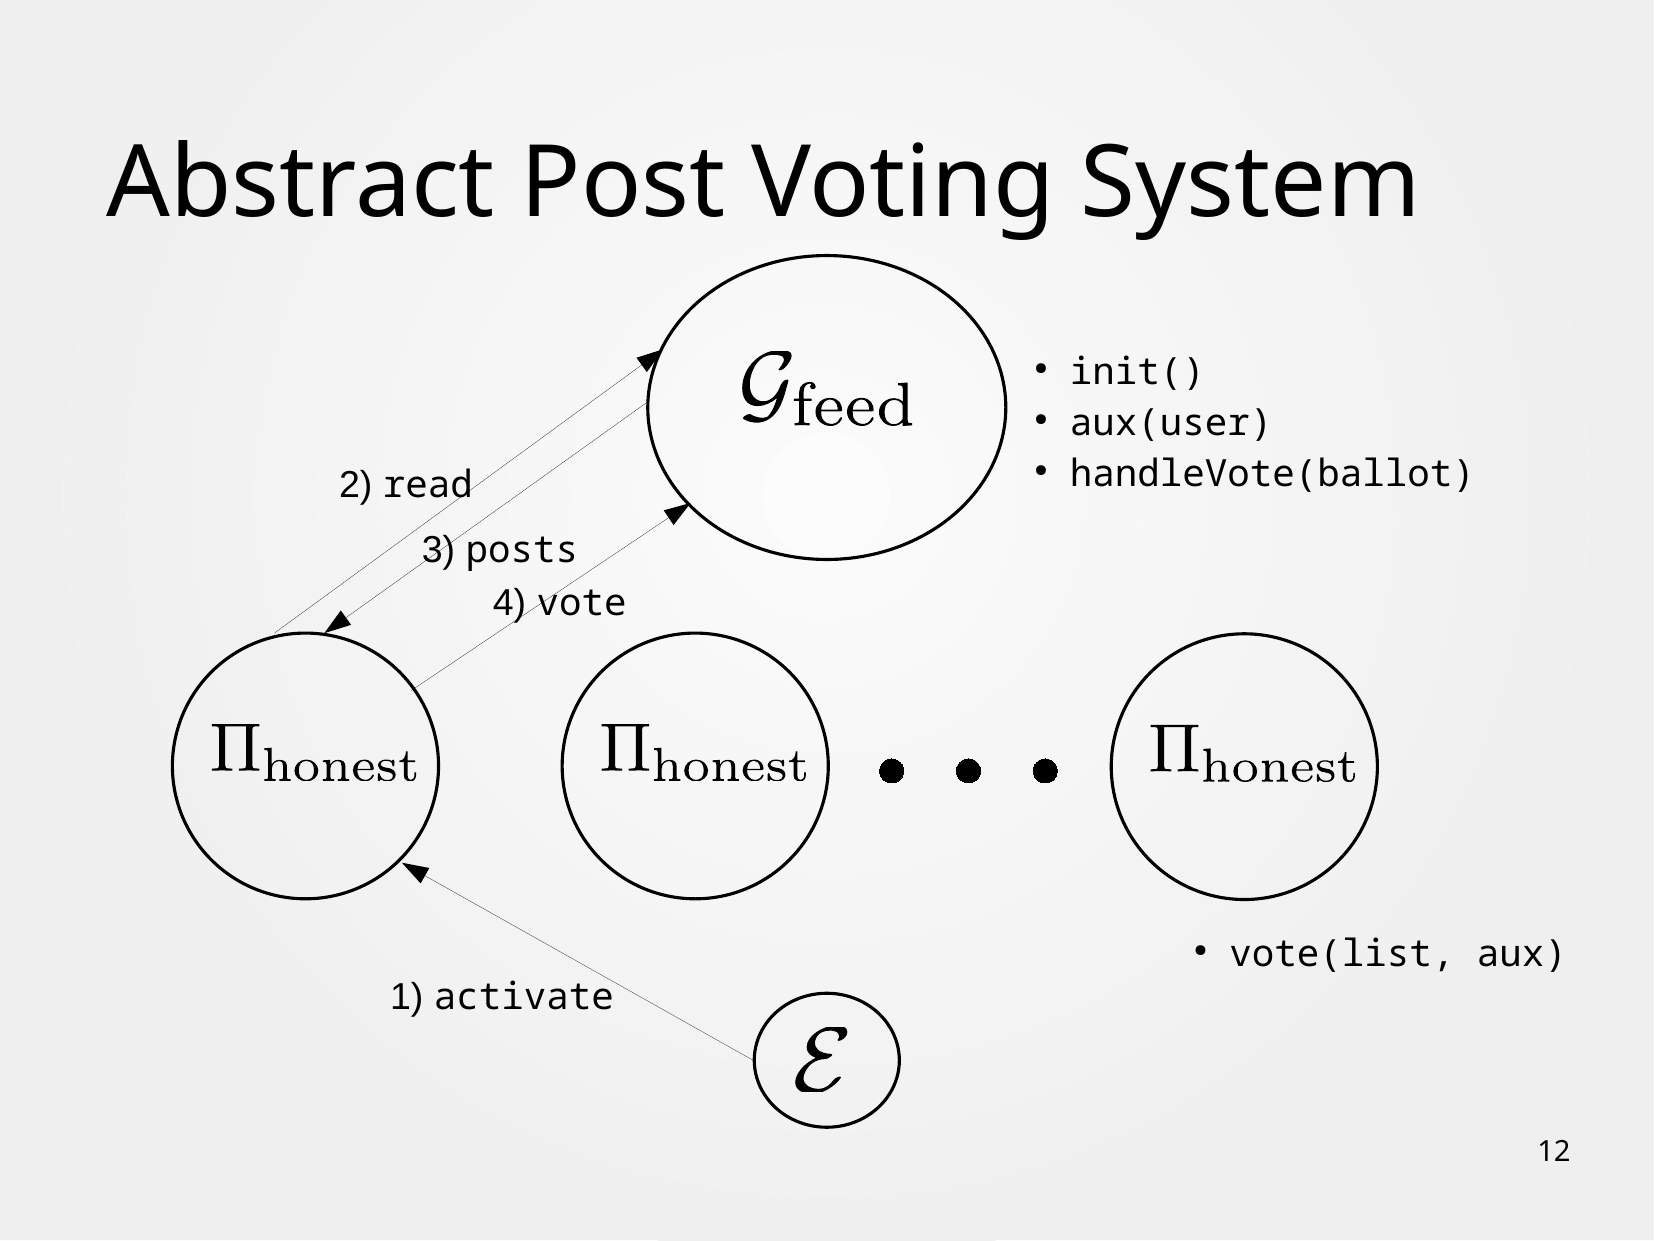

# Abstract Post Voting System
init()
aux(user)
handleVote(ballot)
2) read
3) posts
4) vote
vote(list, aux)
1) activate
12